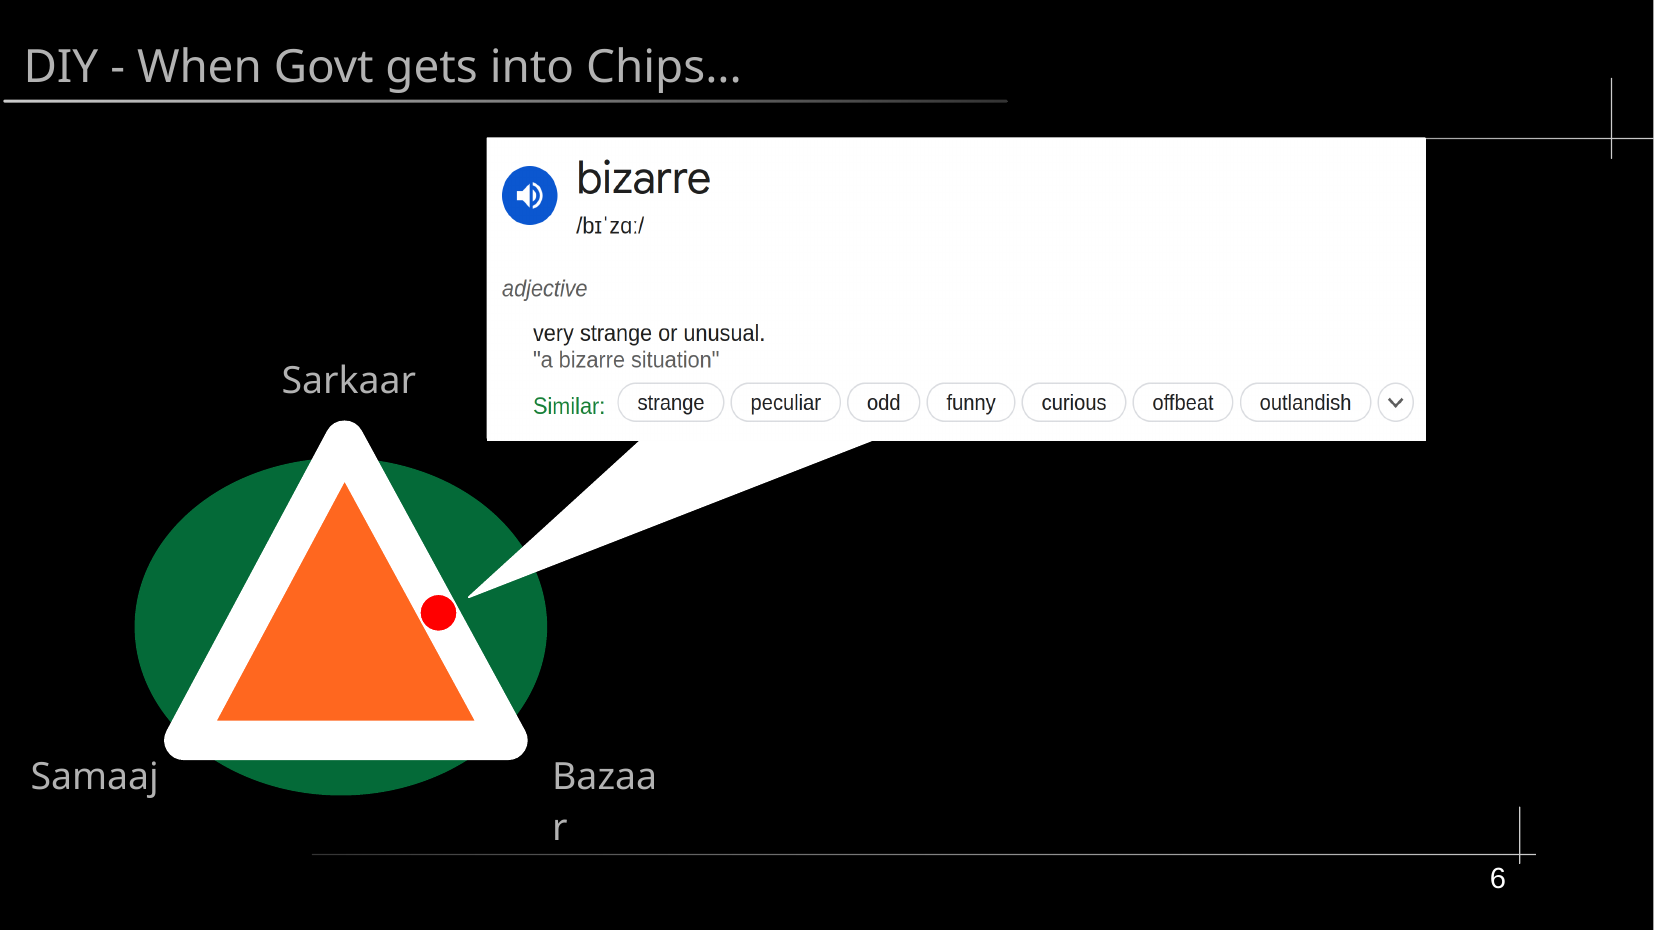

# DIY - When Govt gets into Chips...
Sarkaar
Samaaj
Bazaar
6